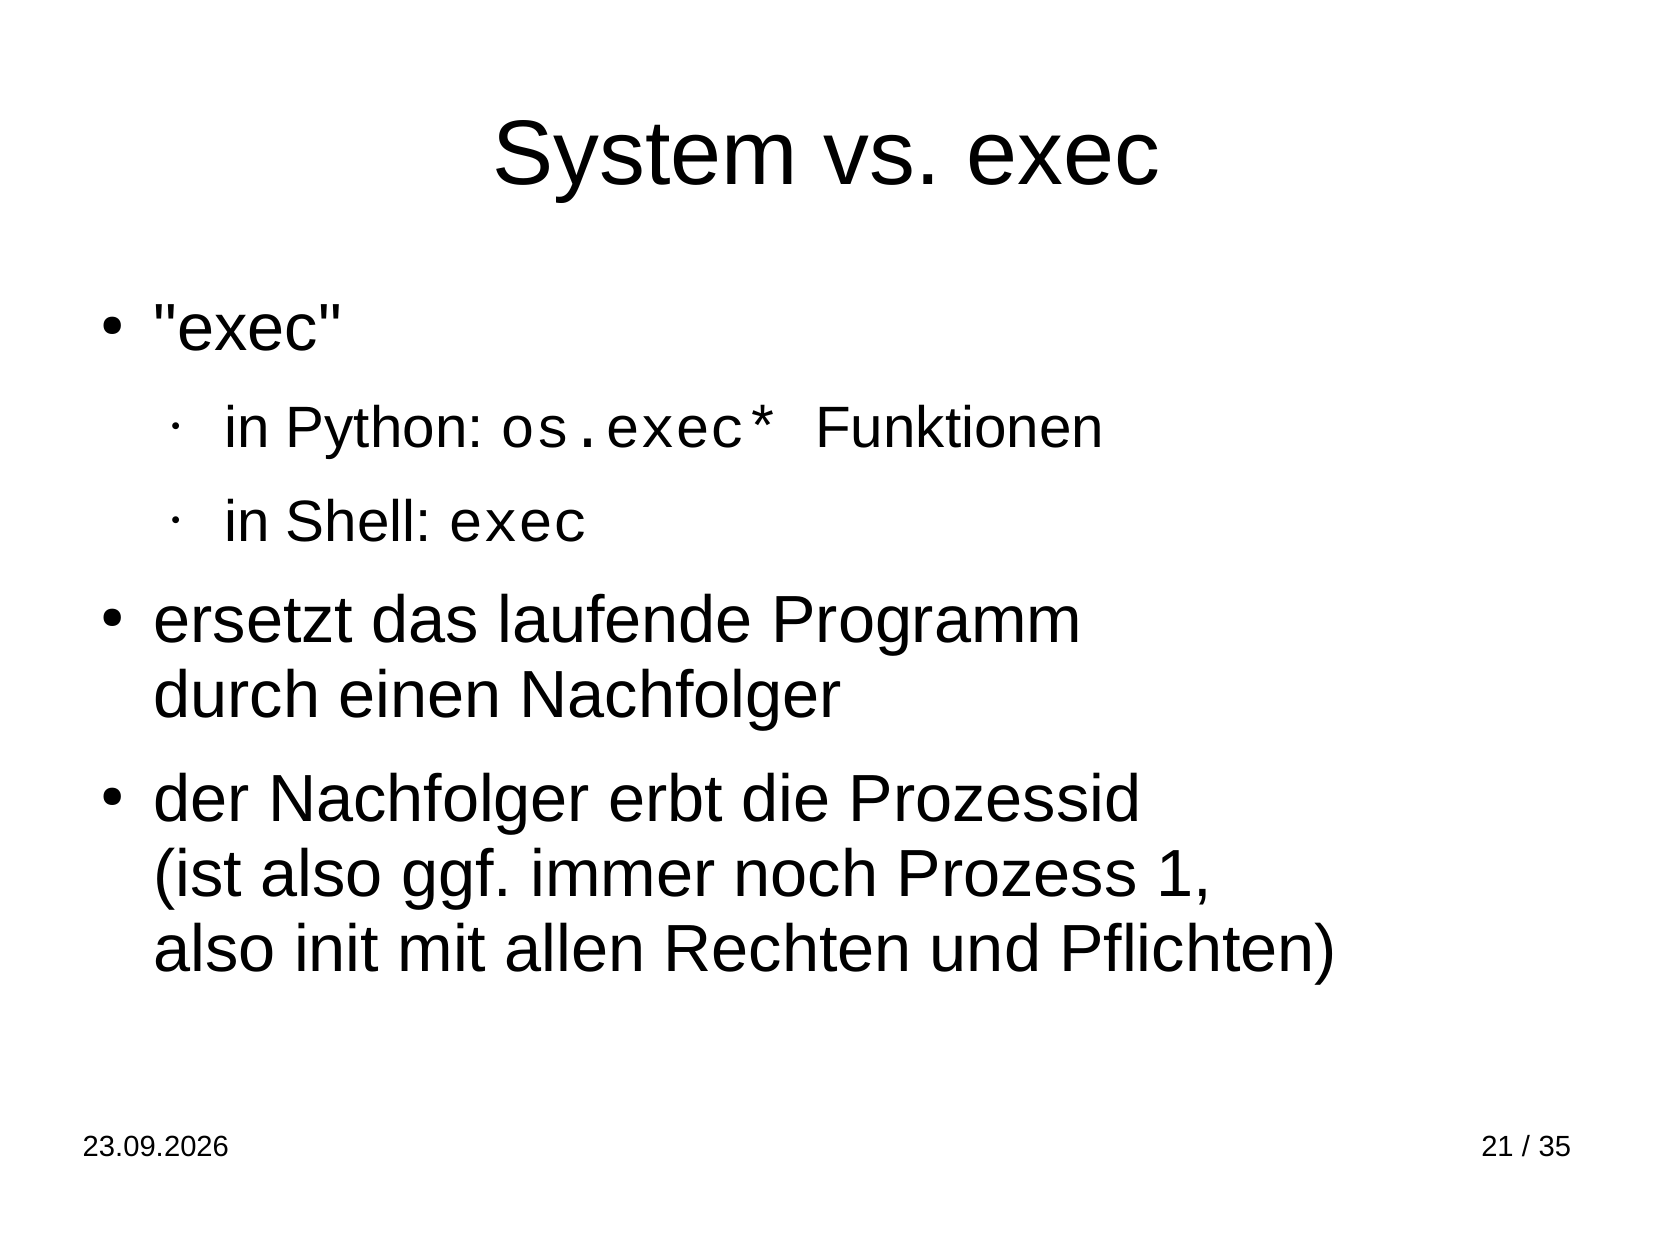

# System vs. exec
"exec"
in Python: os.exec* Funktionen
in Shell: exec
ersetzt das laufende Programm
durch einen Nachfolger
der Nachfolger erbt die Prozessid
(ist also ggf. immer noch Prozess 1,
also init mit allen Rechten und Pflichten)